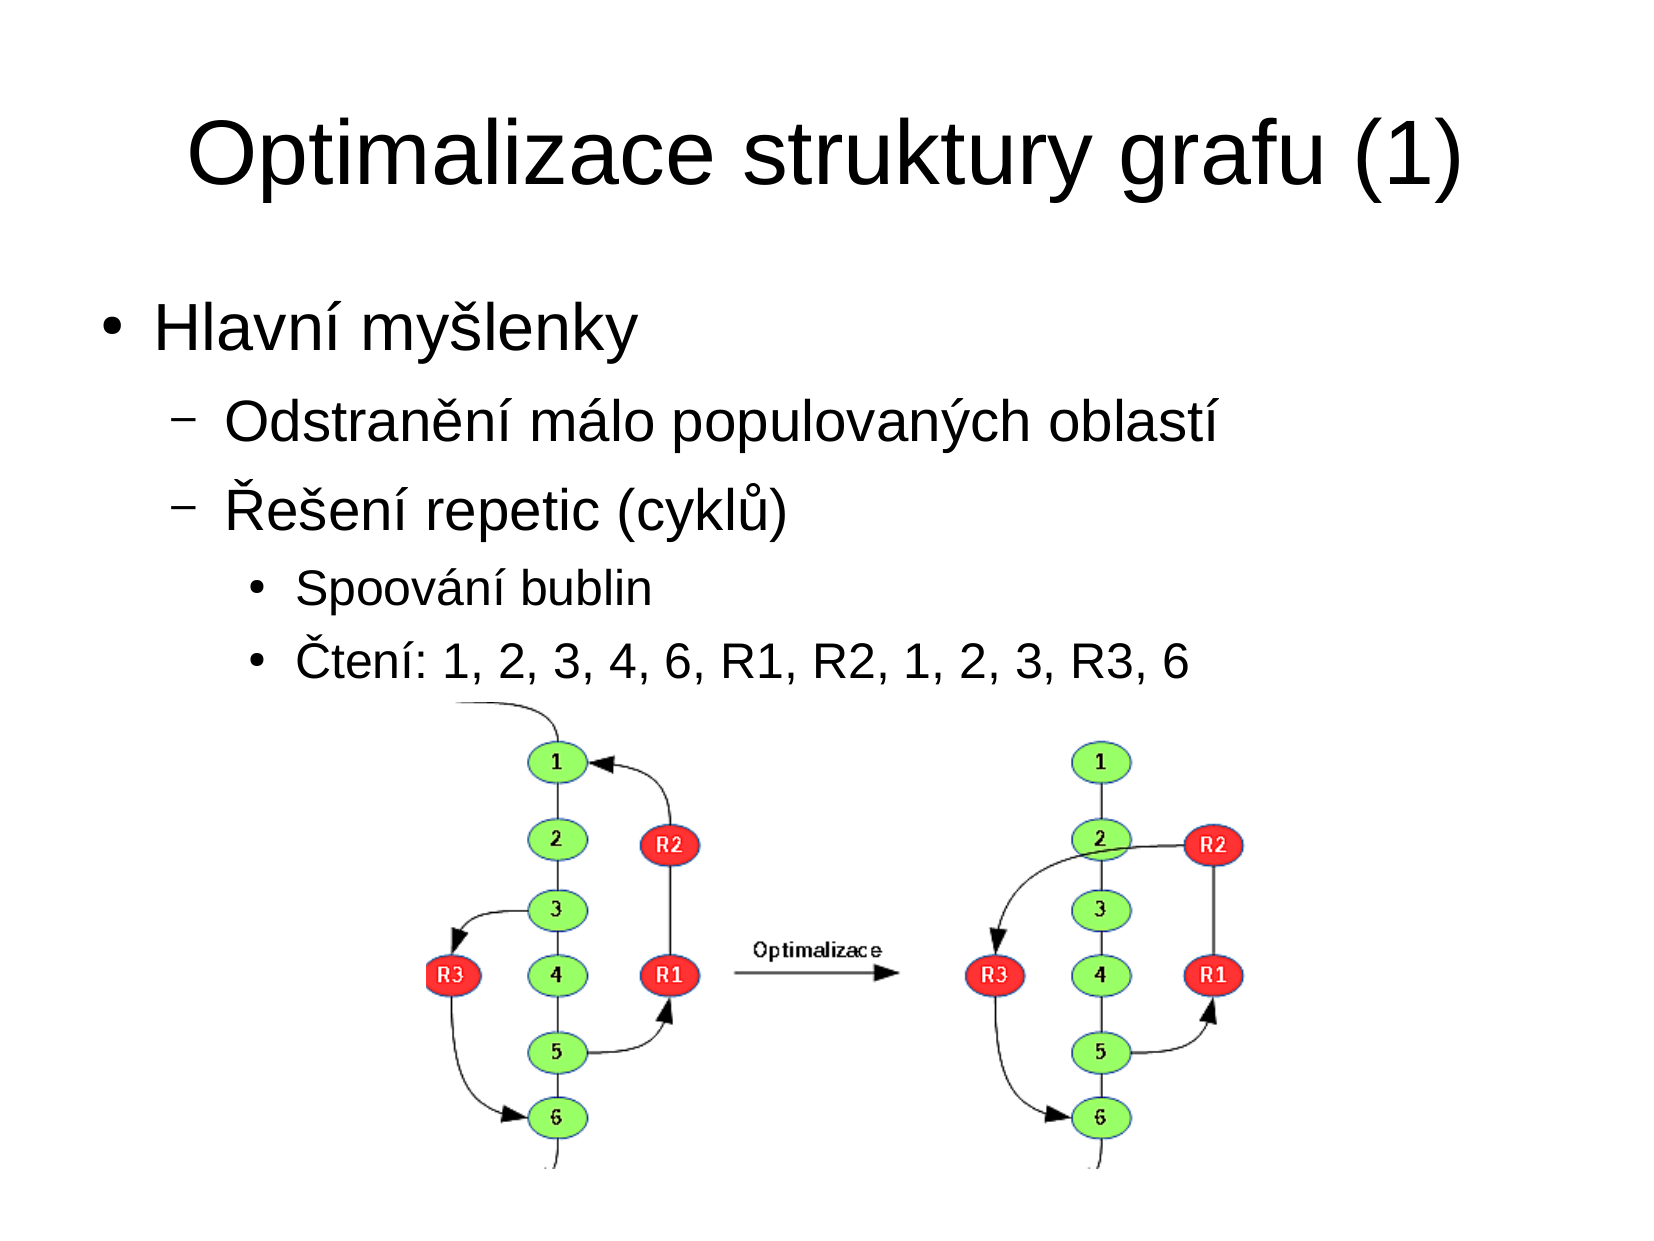

# Optimalizace struktury grafu (1)
Hlavní myšlenky
Odstranění málo populovaných oblastí
Řešení repetic (cyklů)
Spoování bublin
Čtení: 1, 2, 3, 4, 6, R1, R2, 1, 2, 3, R3, 6